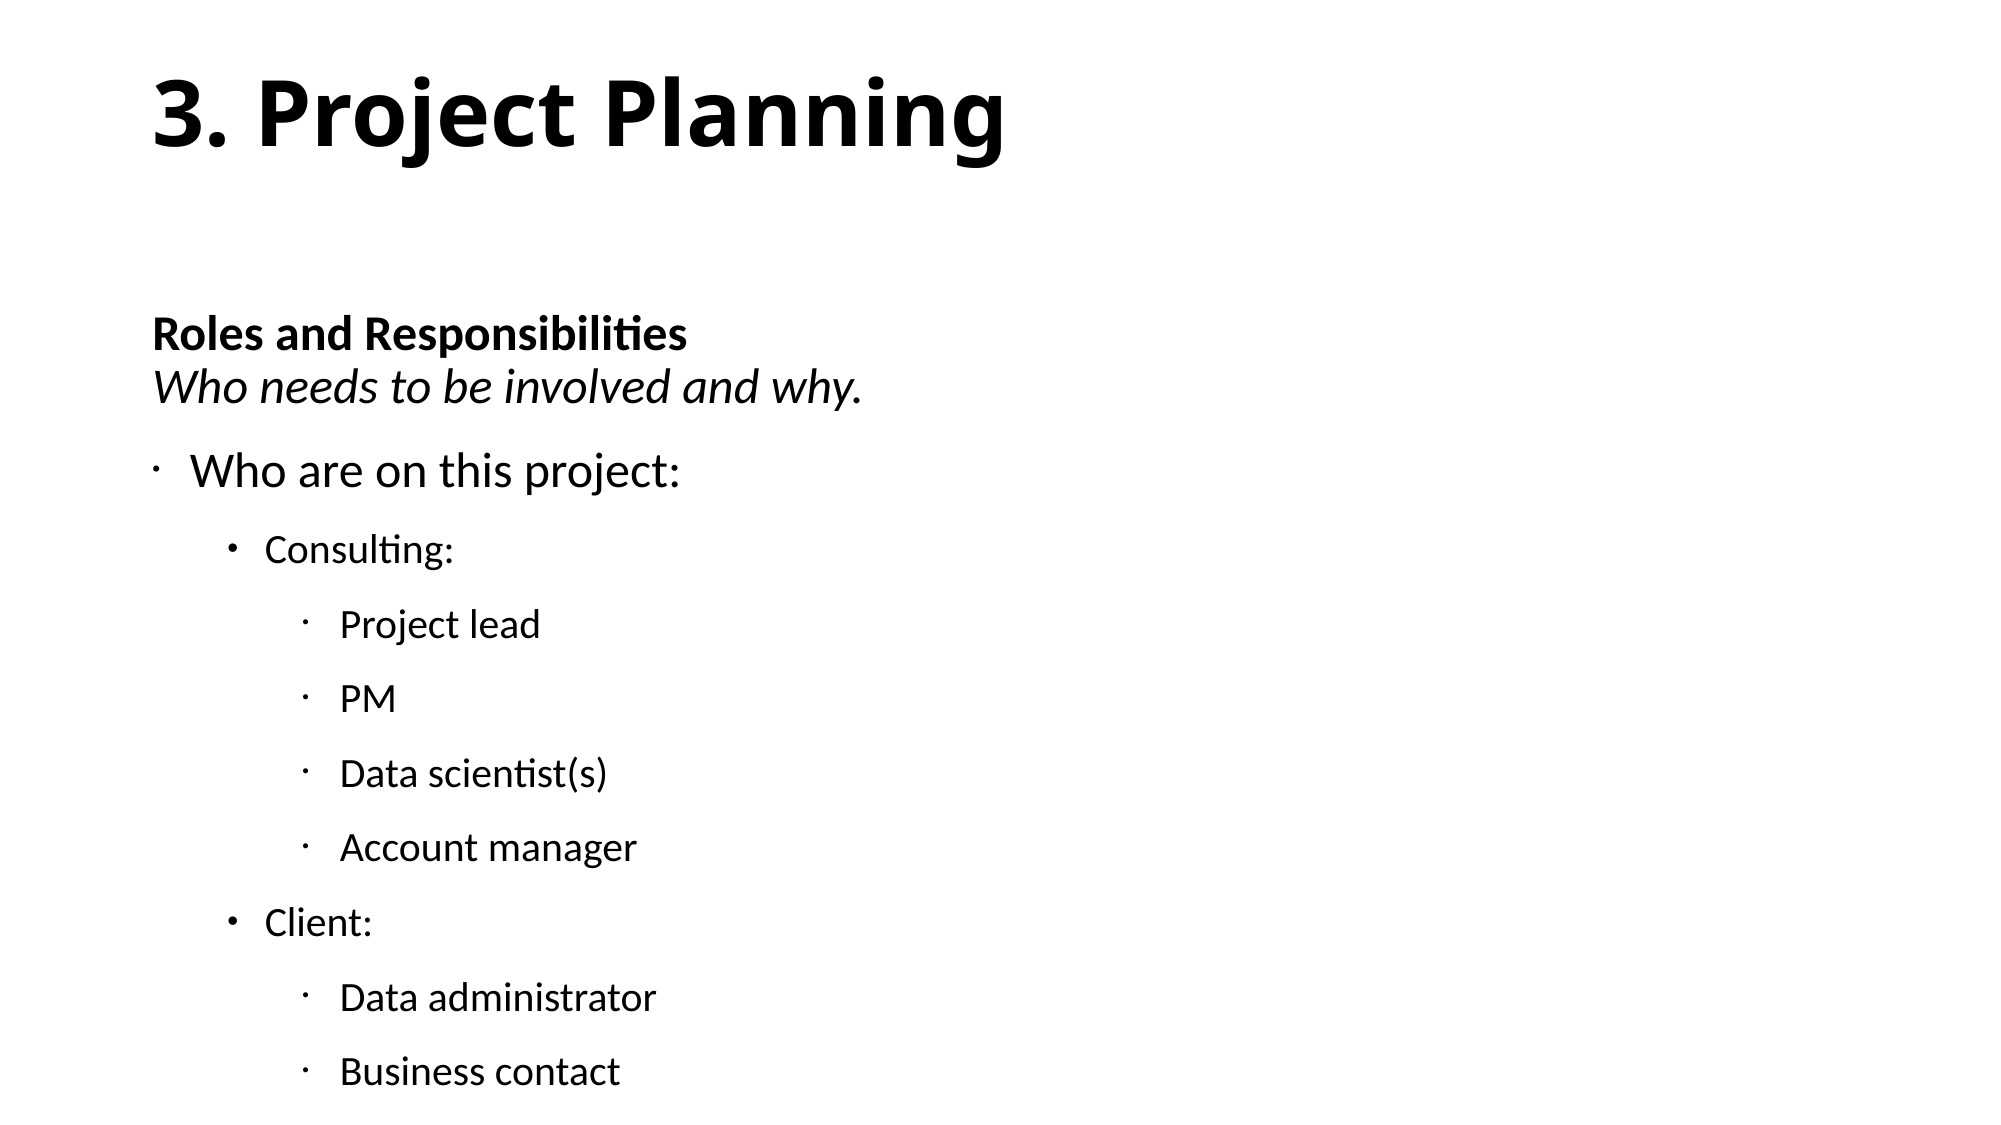

# 3. Project Planning
Roles and Responsibilities
Who needs to be involved and why.
Who are on this project:
Consulting:
Project lead
PM
Data scientist(s)
Account manager
Client:
Data administrator
Business contact